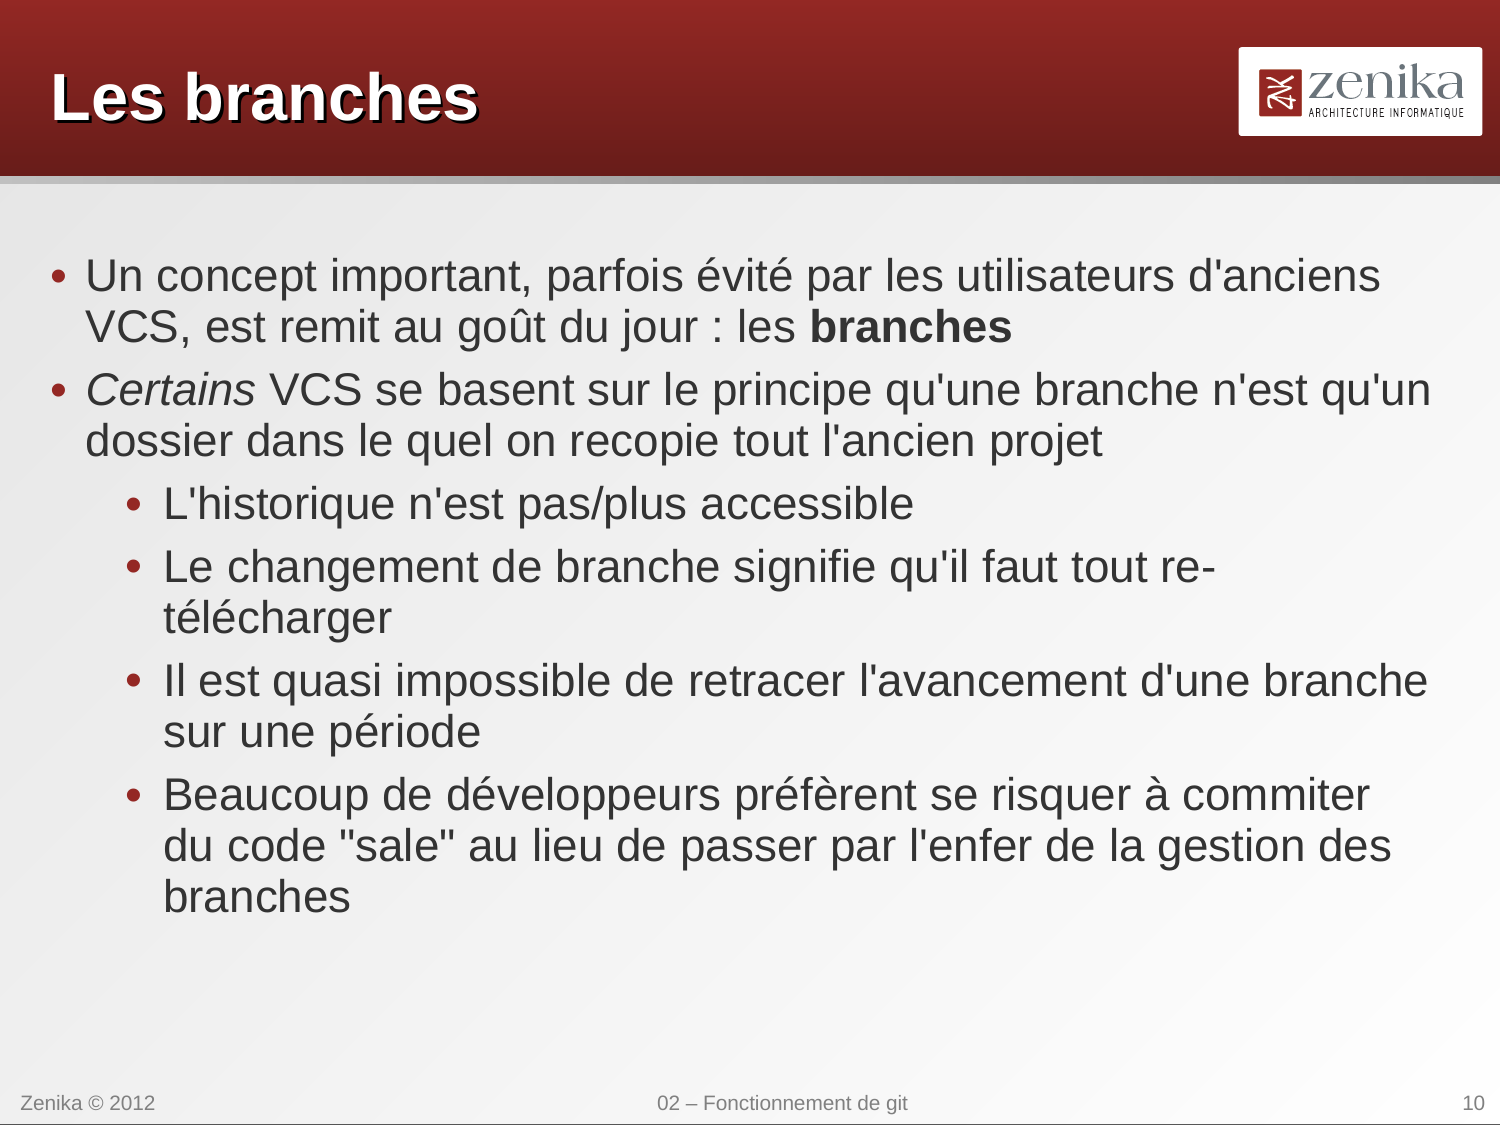

# Les branches
Un concept important, parfois évité par les utilisateurs d'anciens VCS, est remit au goût du jour : les branches
Certains VCS se basent sur le principe qu'une branche n'est qu'un dossier dans le quel on recopie tout l'ancien projet
L'historique n'est pas/plus accessible
Le changement de branche signifie qu'il faut tout re-télécharger
Il est quasi impossible de retracer l'avancement d'une branche sur une période
Beaucoup de développeurs préfèrent se risquer à commiter du code "sale" au lieu de passer par l'enfer de la gestion des branches